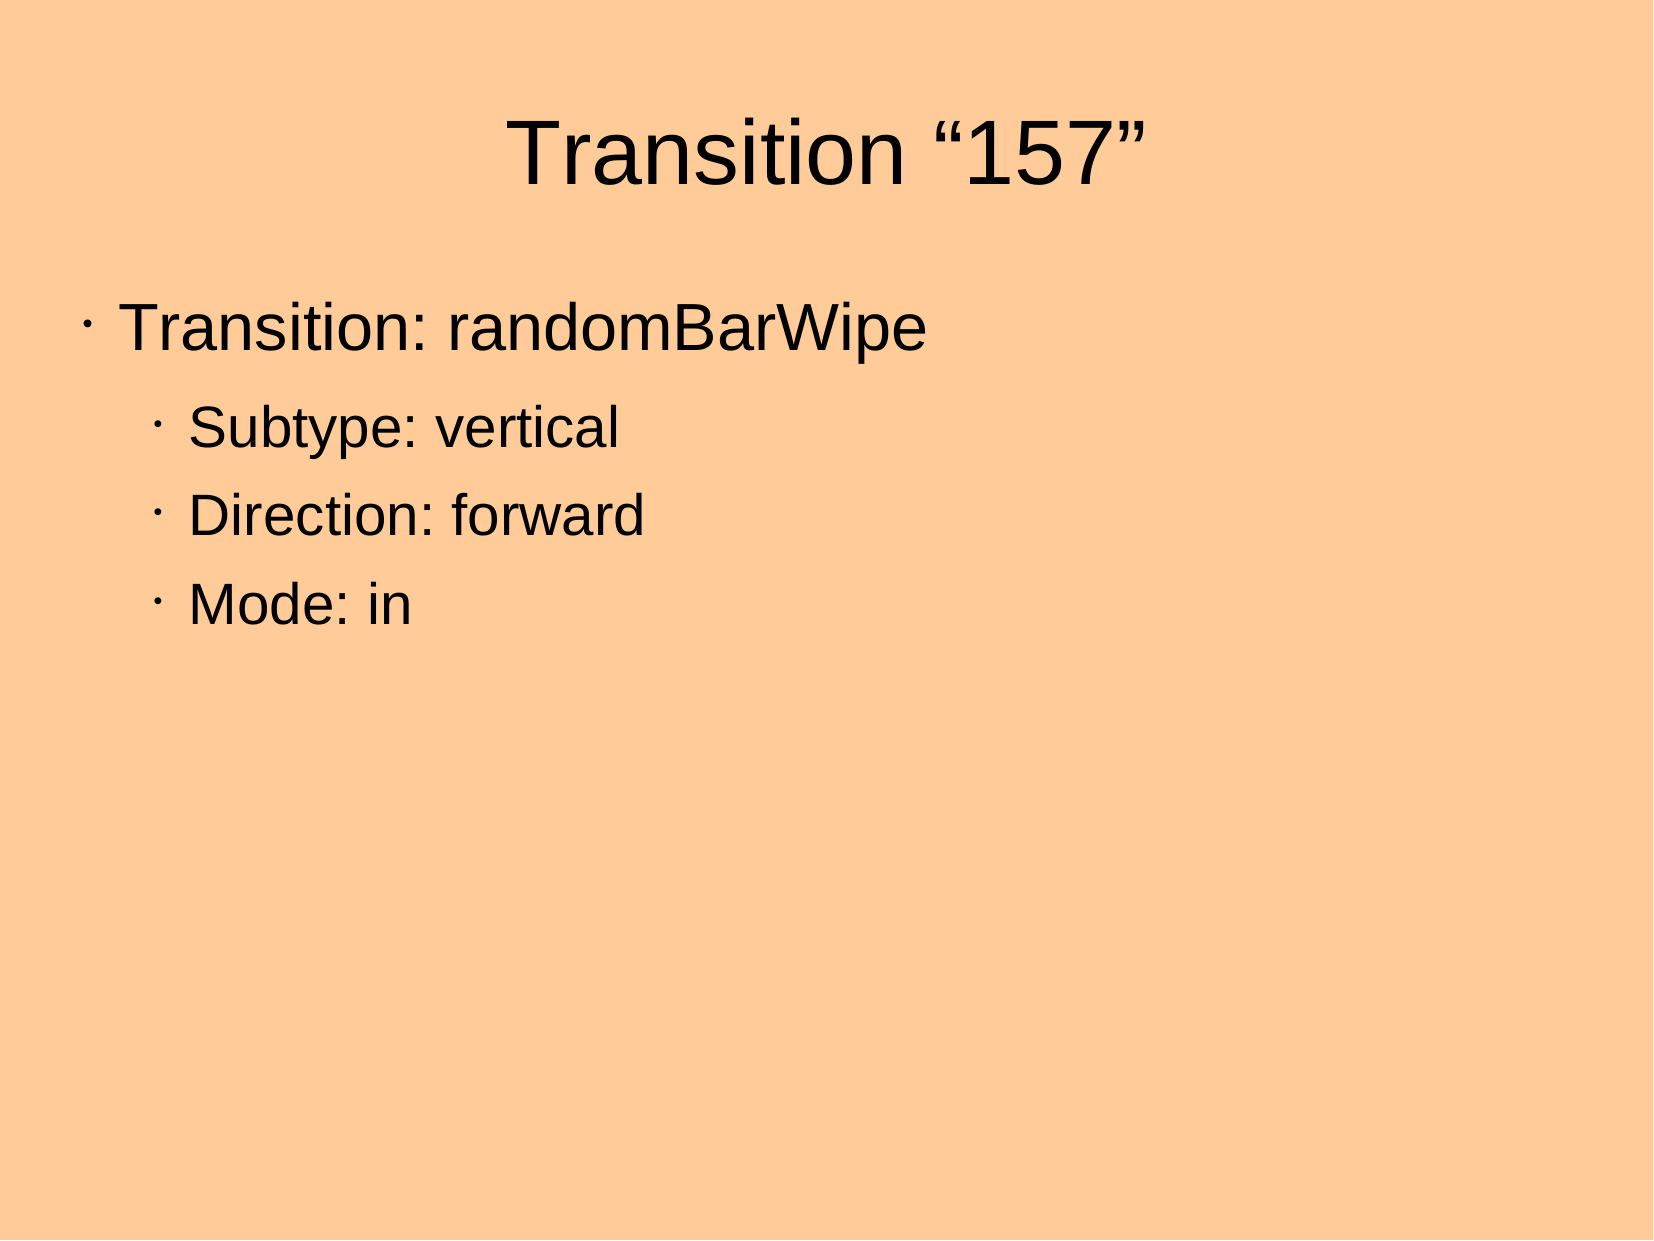

# Transition “157”
Transition: randomBarWipe
Subtype: vertical
Direction: forward
Mode: in